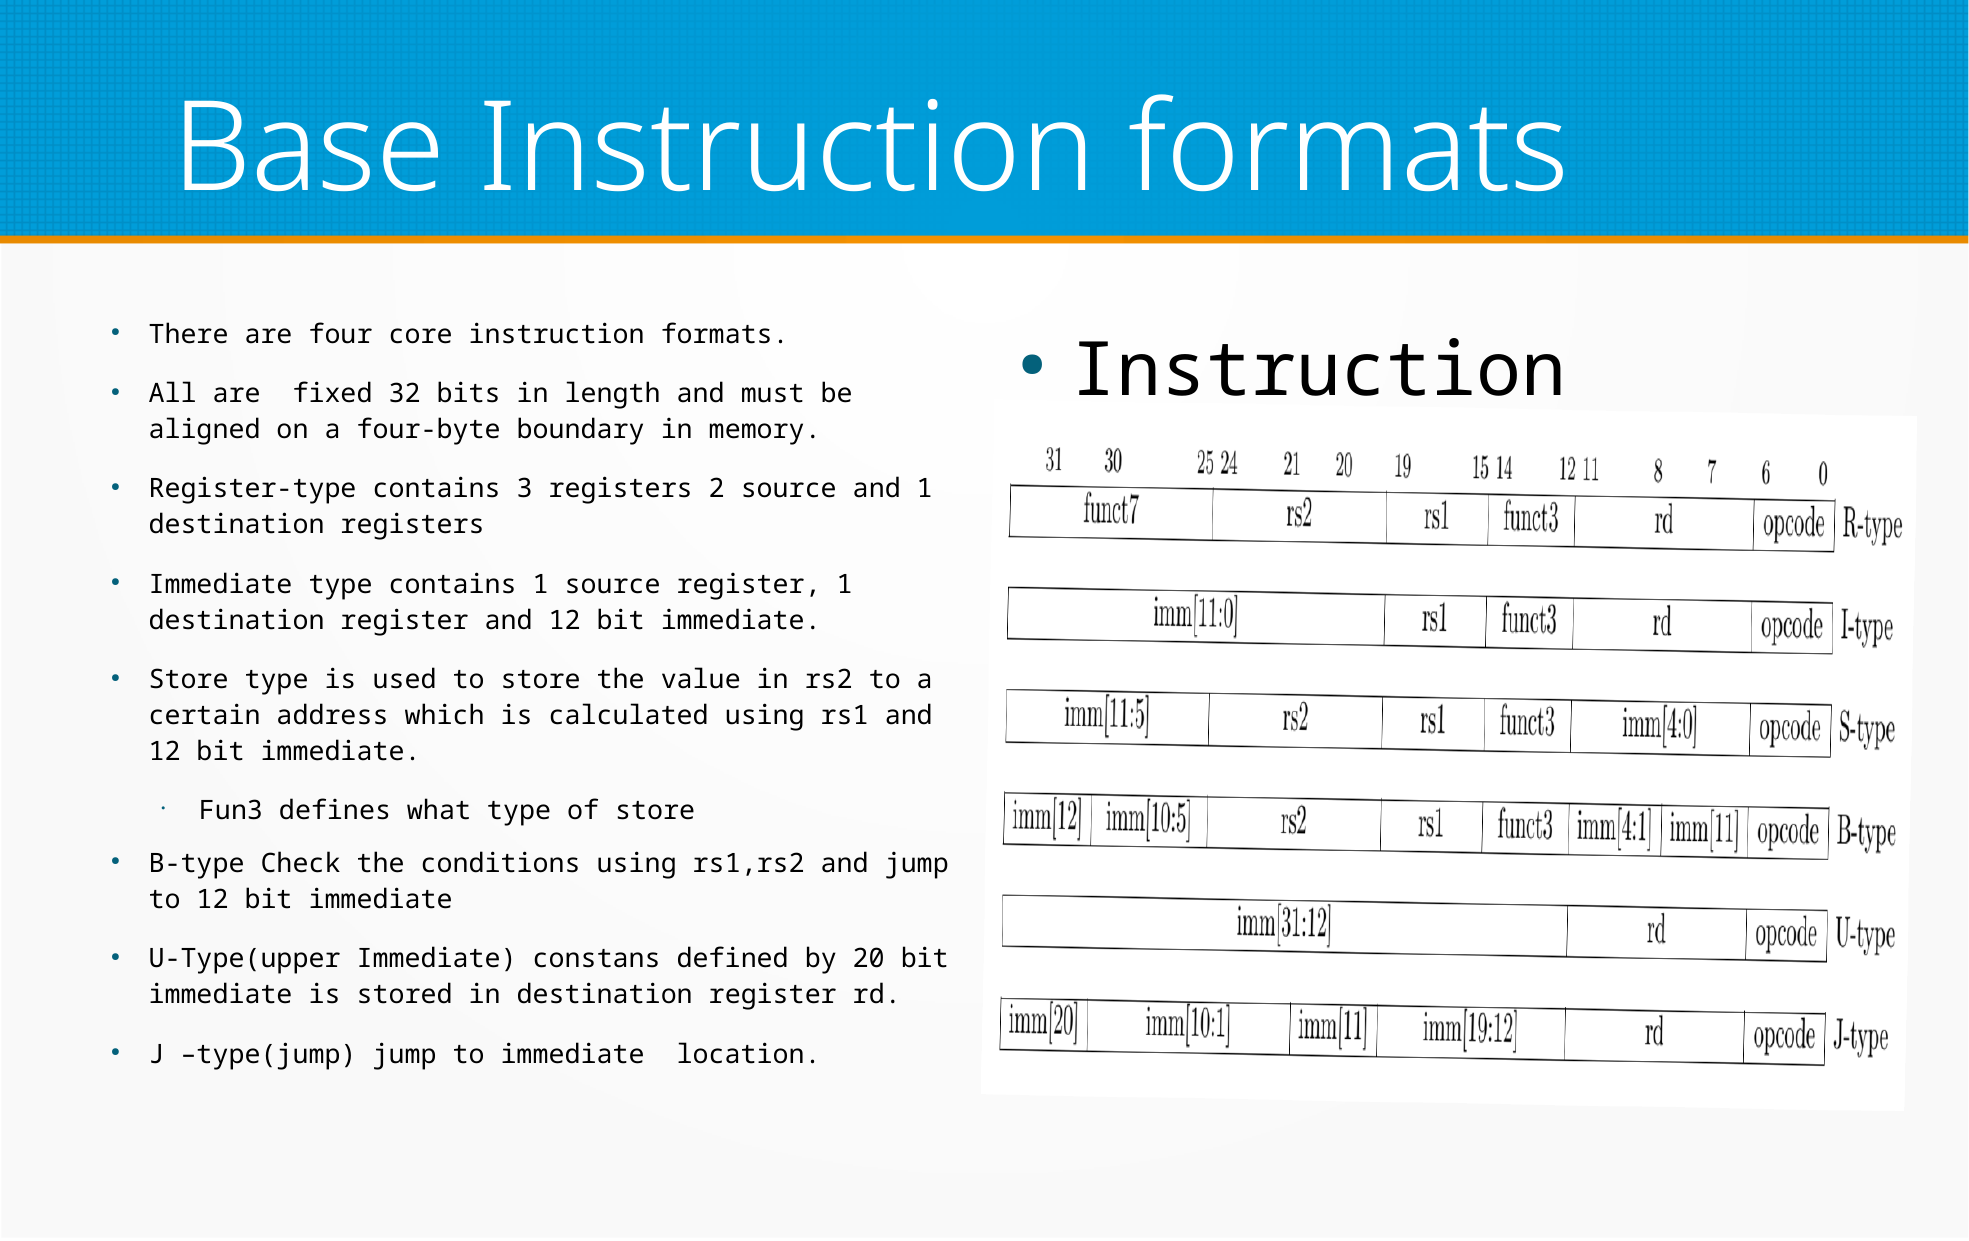

# Base Instruction formats
There are four core instruction formats.
All are fixed 32 bits in length and must be aligned on a four-byte boundary in memory.
Register-type contains 3 registers 2 source and 1 destination registers
Immediate type contains 1 source register, 1 destination register and 12 bit immediate.
Store type is used to store the value in rs2 to a certain address which is calculated using rs1 and 12 bit immediate.
Fun3 defines what type of store
B-type Check the conditions using rs1,rs2 and jump to 12 bit immediate
U-Type(upper Immediate) constans defined by 20 bit immediate is stored in destination register rd.
J –type(jump) jump to immediate location.
Instruction formats